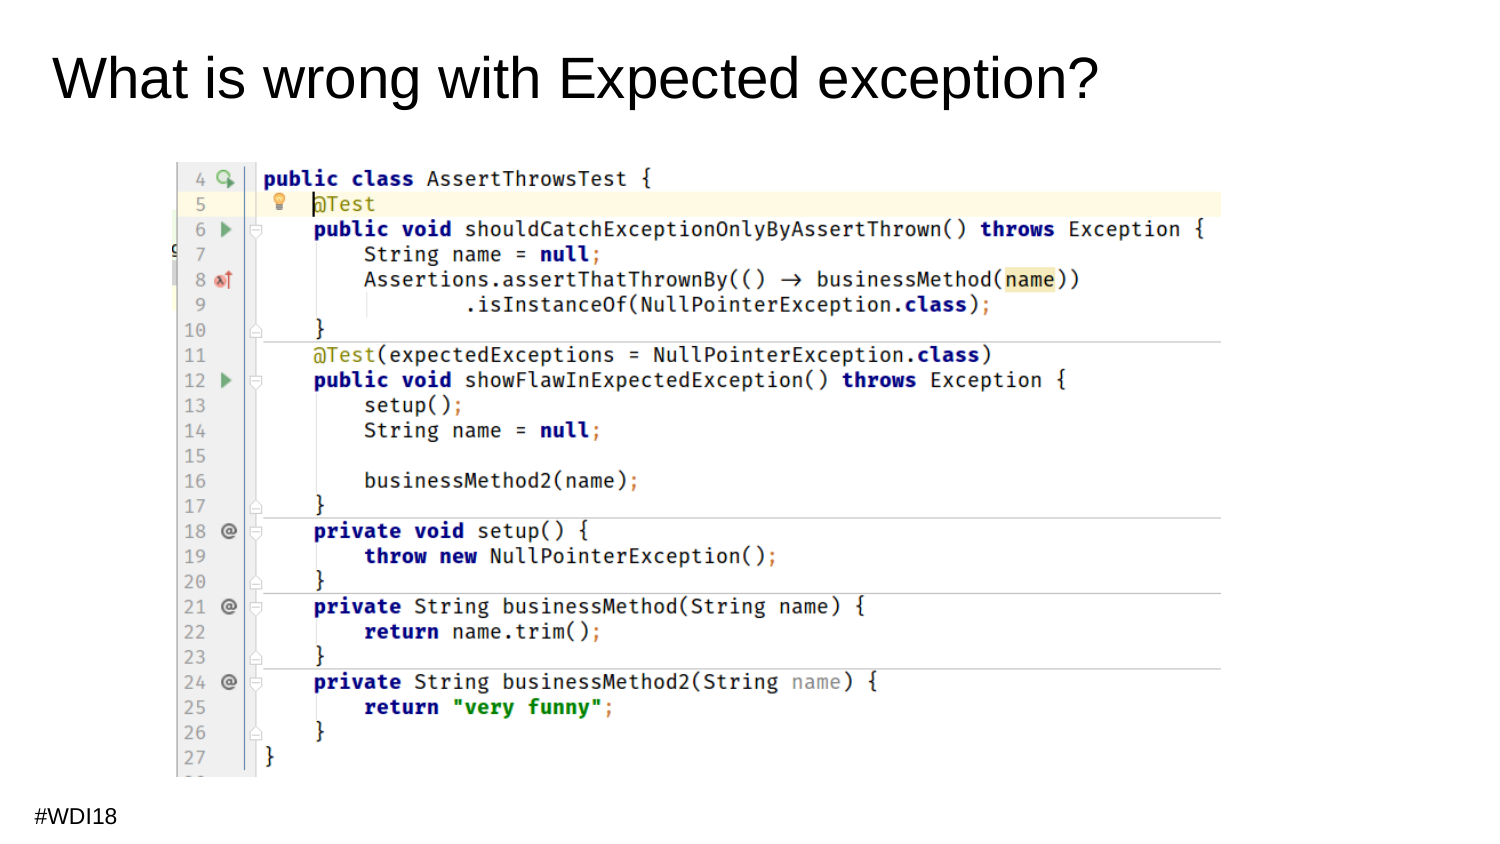

# What is wrong with Expected exception?
 #WDI18